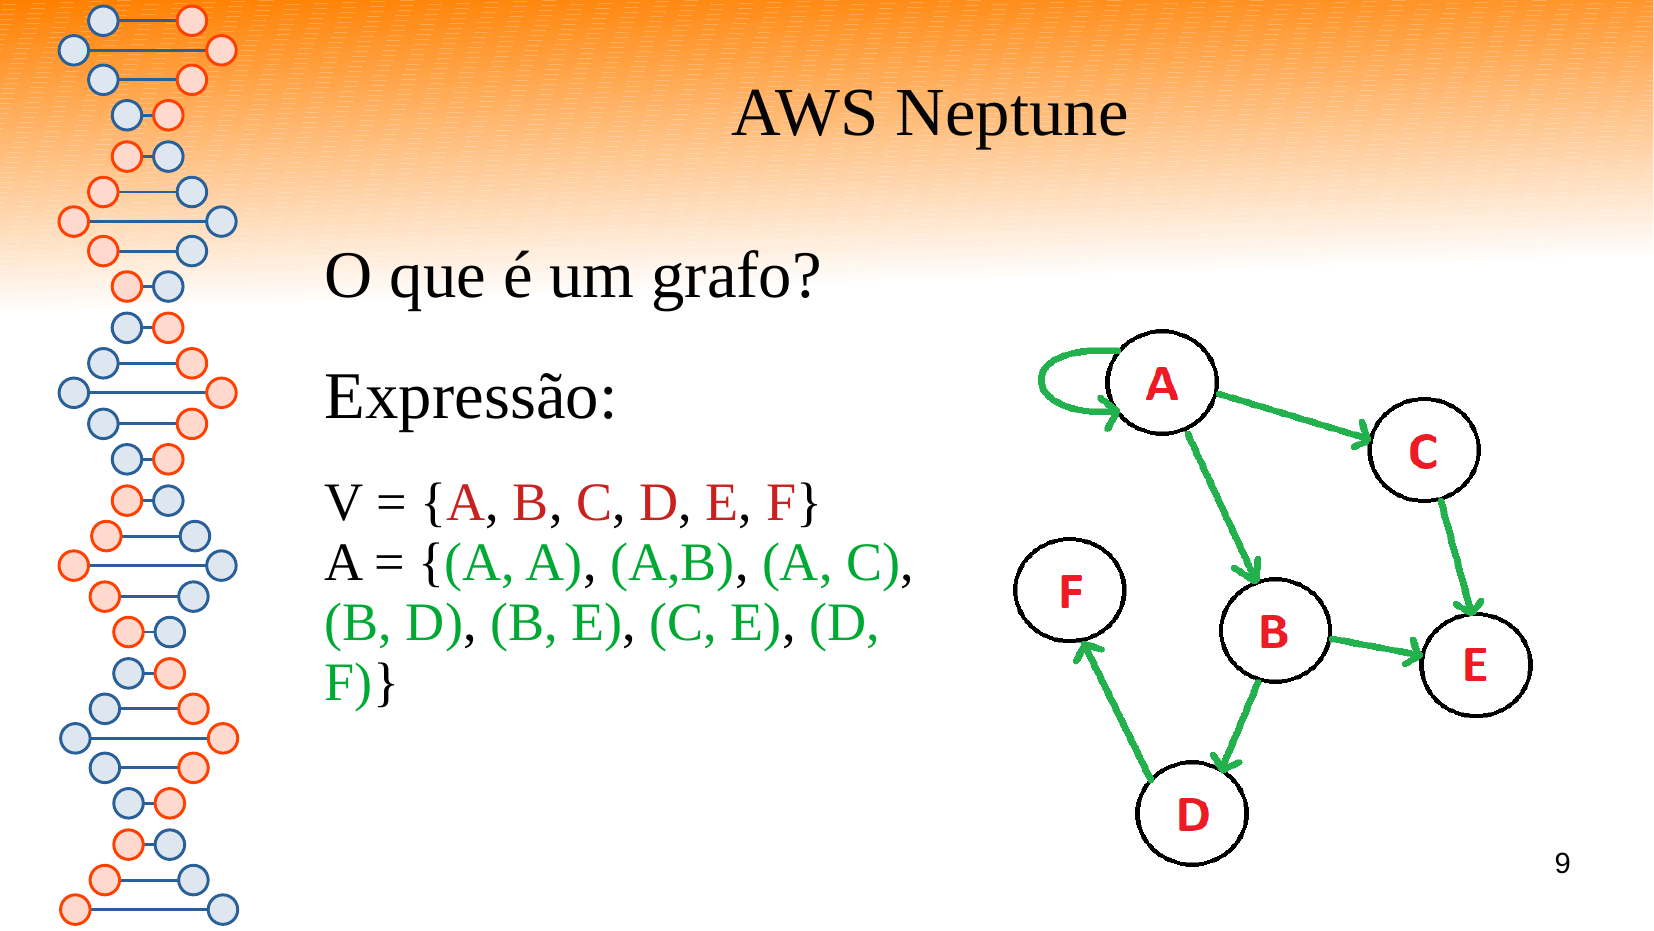

# AWS Neptune
O que é um grafo?
Expressão:
V = {A, B, C, D, E, F}
A = {(A, A), (A,B), (A, C), (B, D), (B, E), (C, E), (D, F)}
9